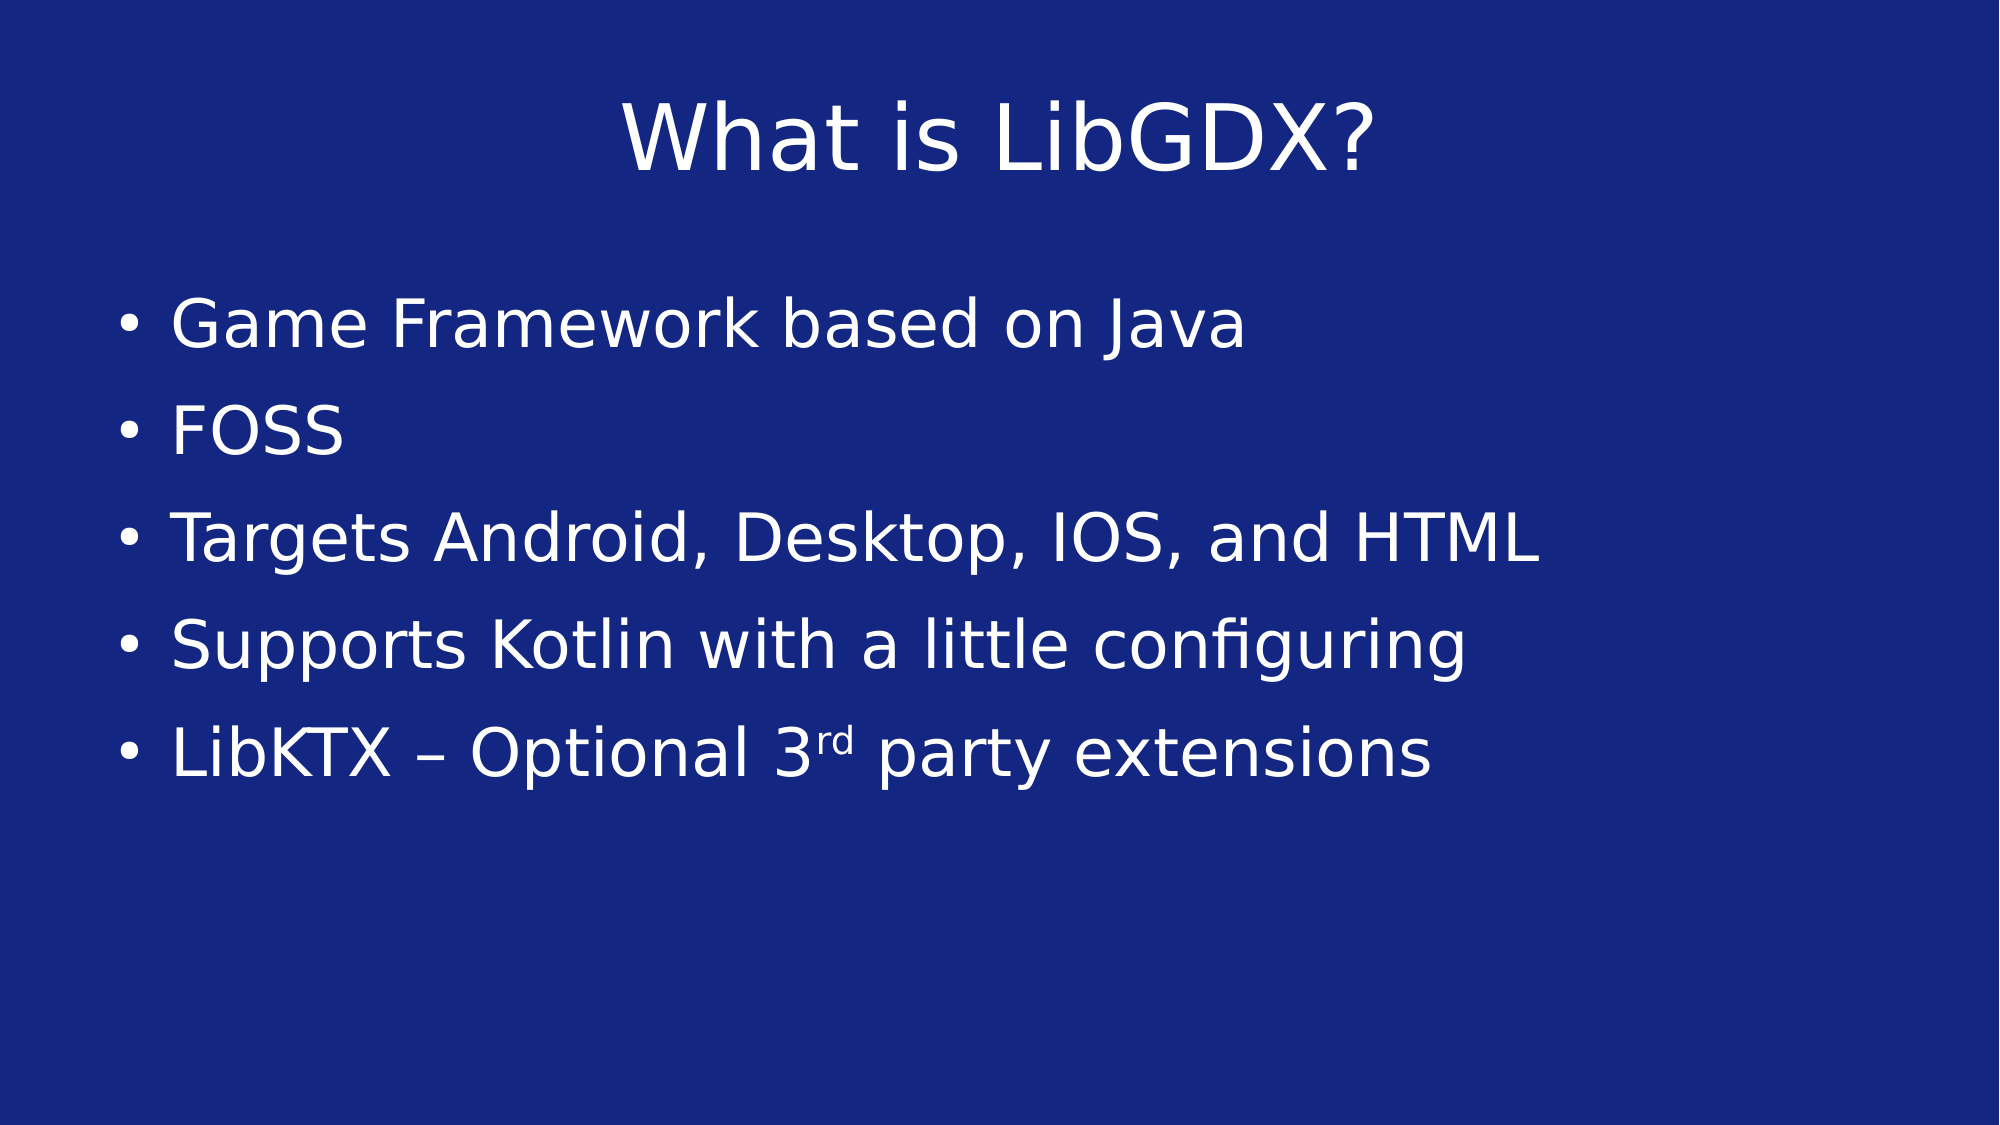

# What is LibGDX?
Game Framework based on Java
FOSS
Targets Android, Desktop, IOS, and HTML
Supports Kotlin with a little configuring
LibKTX – Optional 3rd party extensions